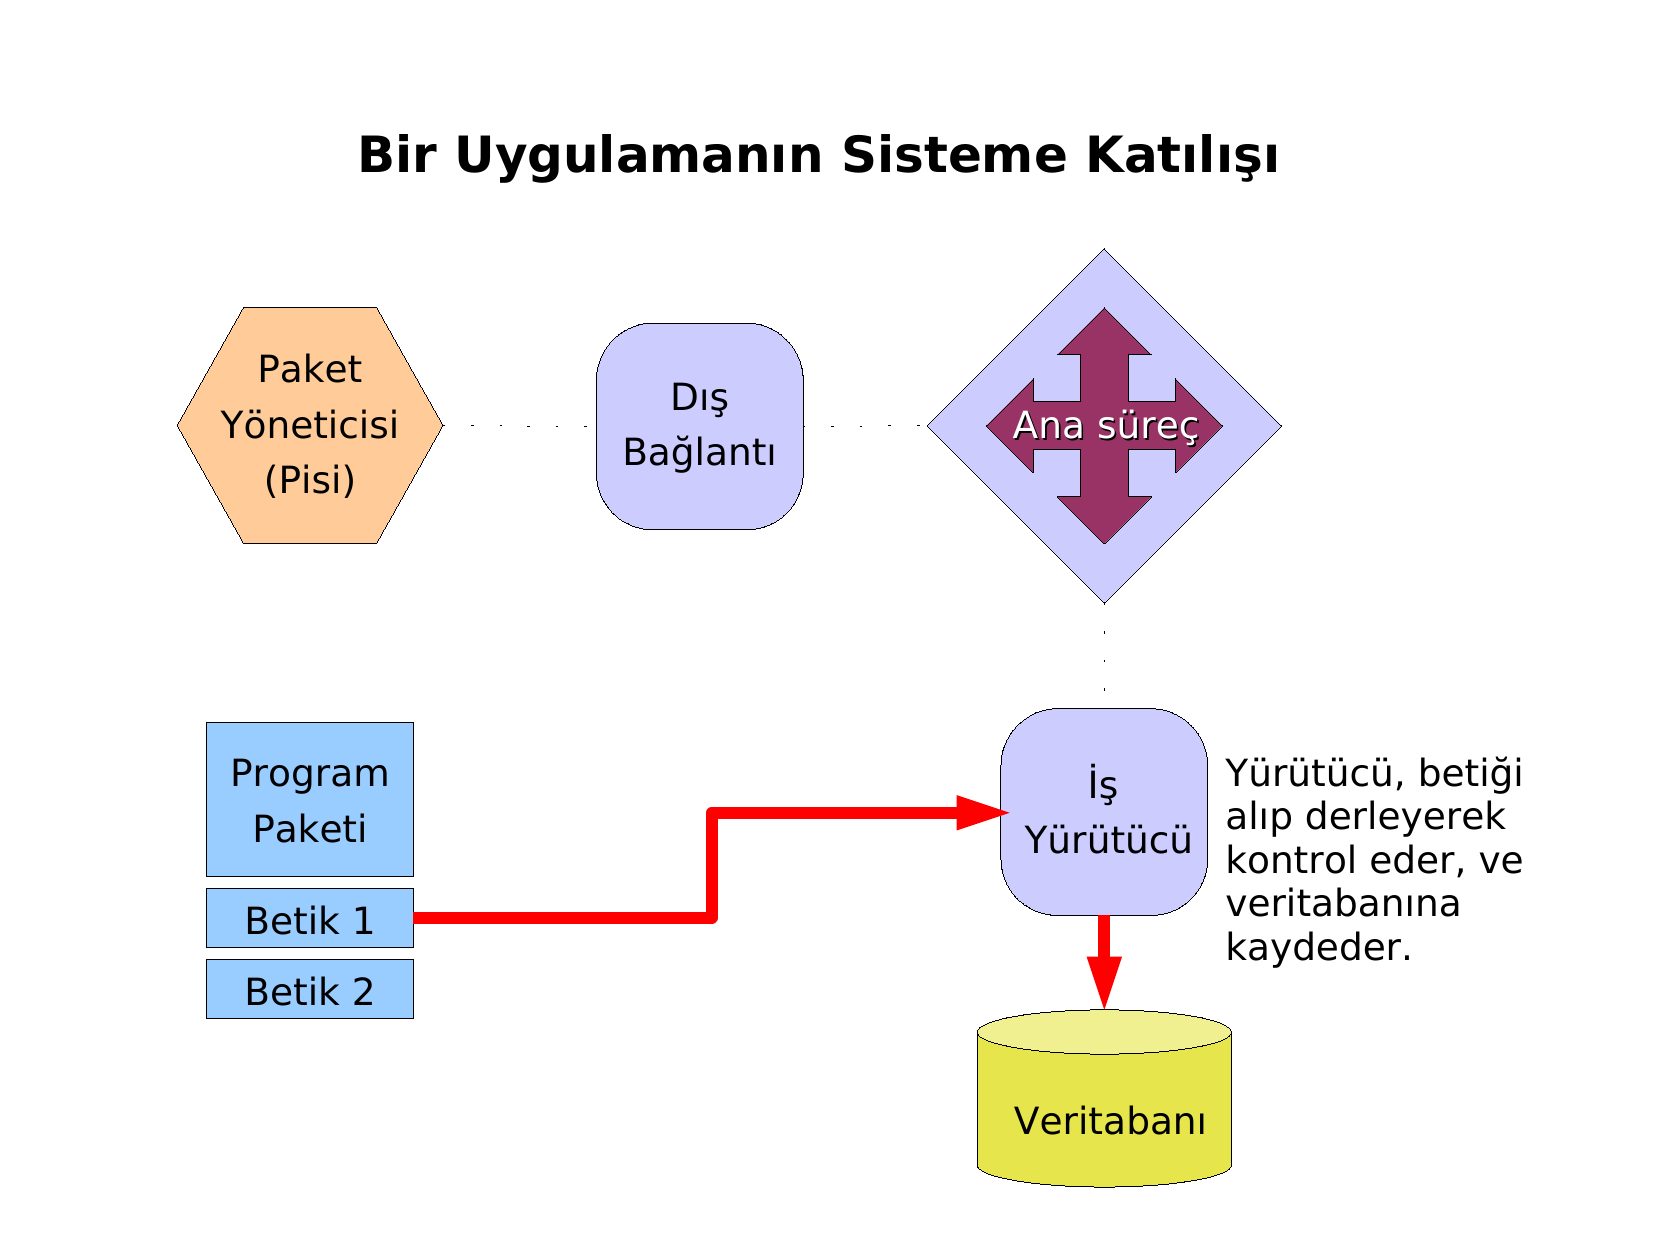

Bir Uygulamanın Sisteme Katılışı
Paket
Yöneticisi
(Pisi)
Dış
Bağlantı
Ana süreç
Yürütücü, betiği
alıp derleyerek
kontrol eder, ve
veritabanına
kaydeder.
Program
Paketi
İş
Yürütücü
Betik 1
Betik 2
Veritabanı